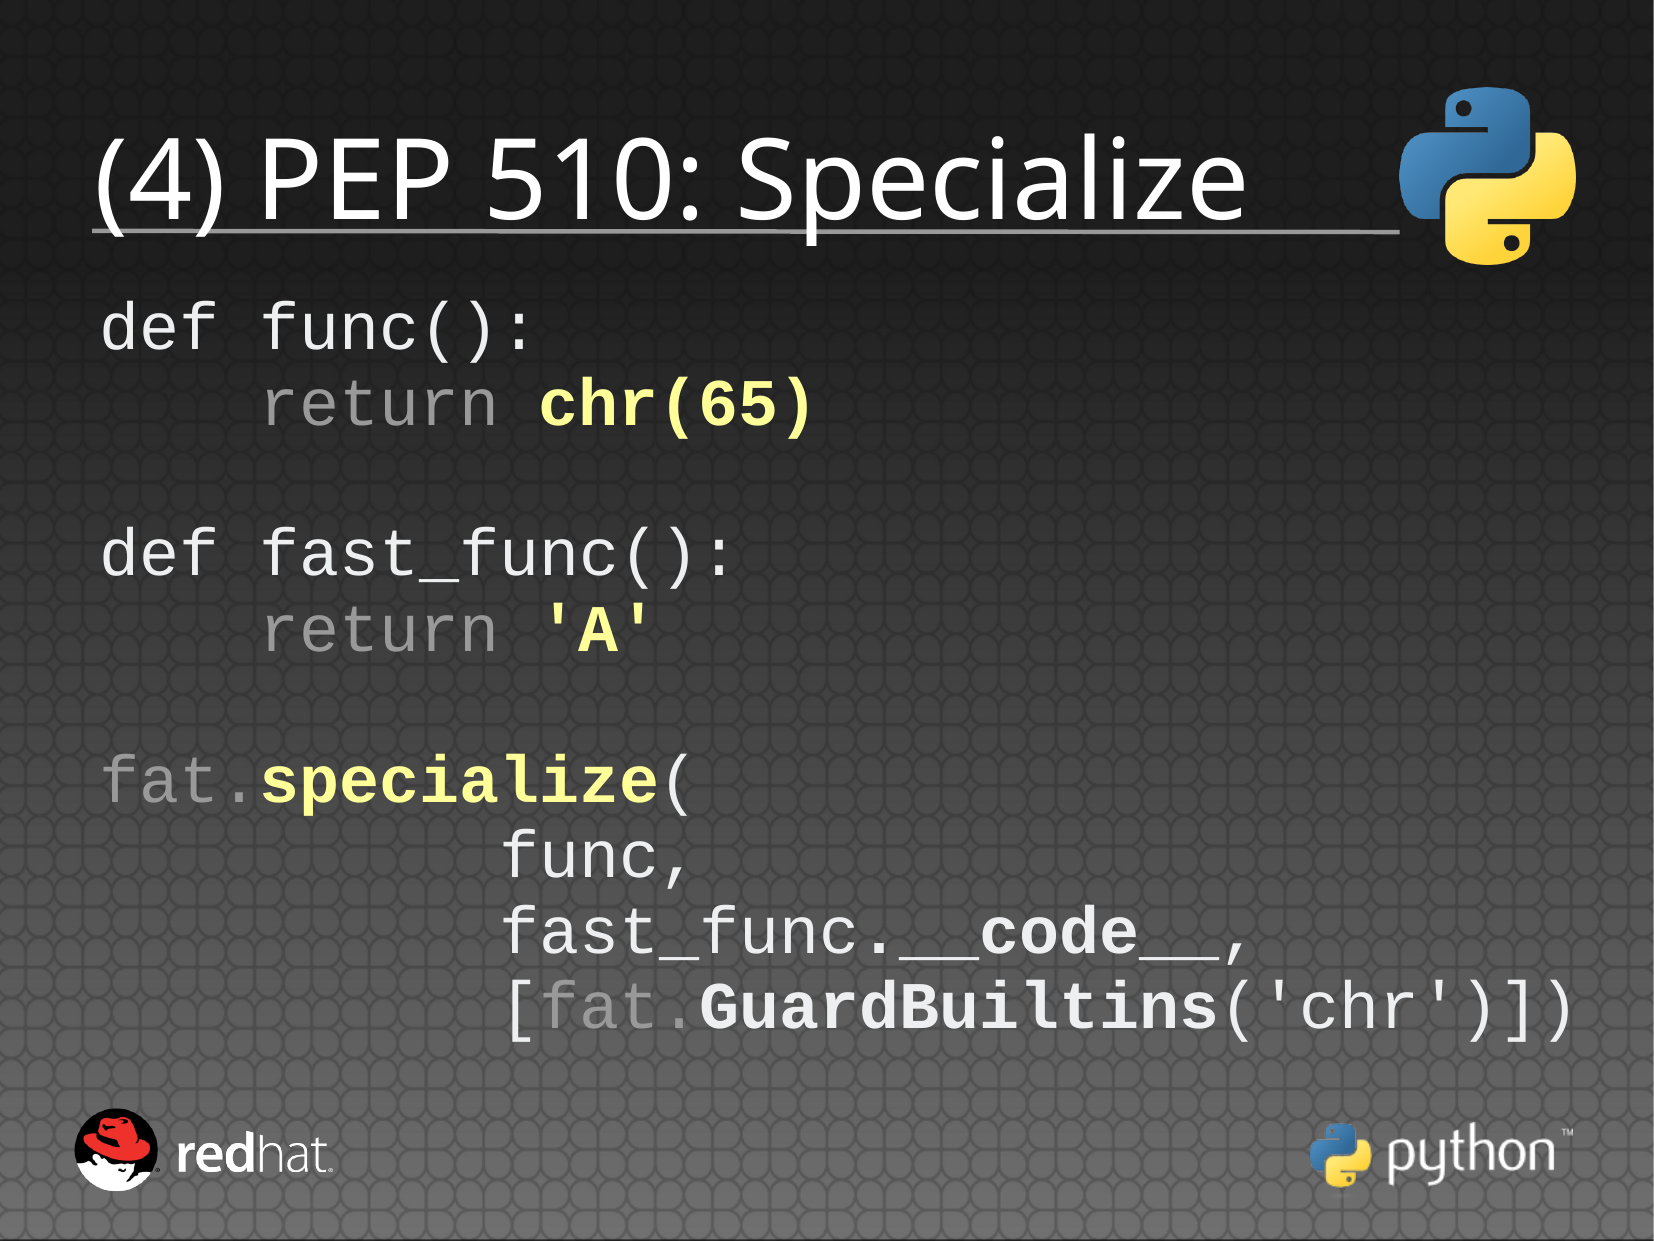

(4) PEP 510: Specialize
# def func(): return chr(65) def fast_func(): return 'A' fat.specialize( func, fast_func.__code__, [fat.GuardBuiltins('chr')])